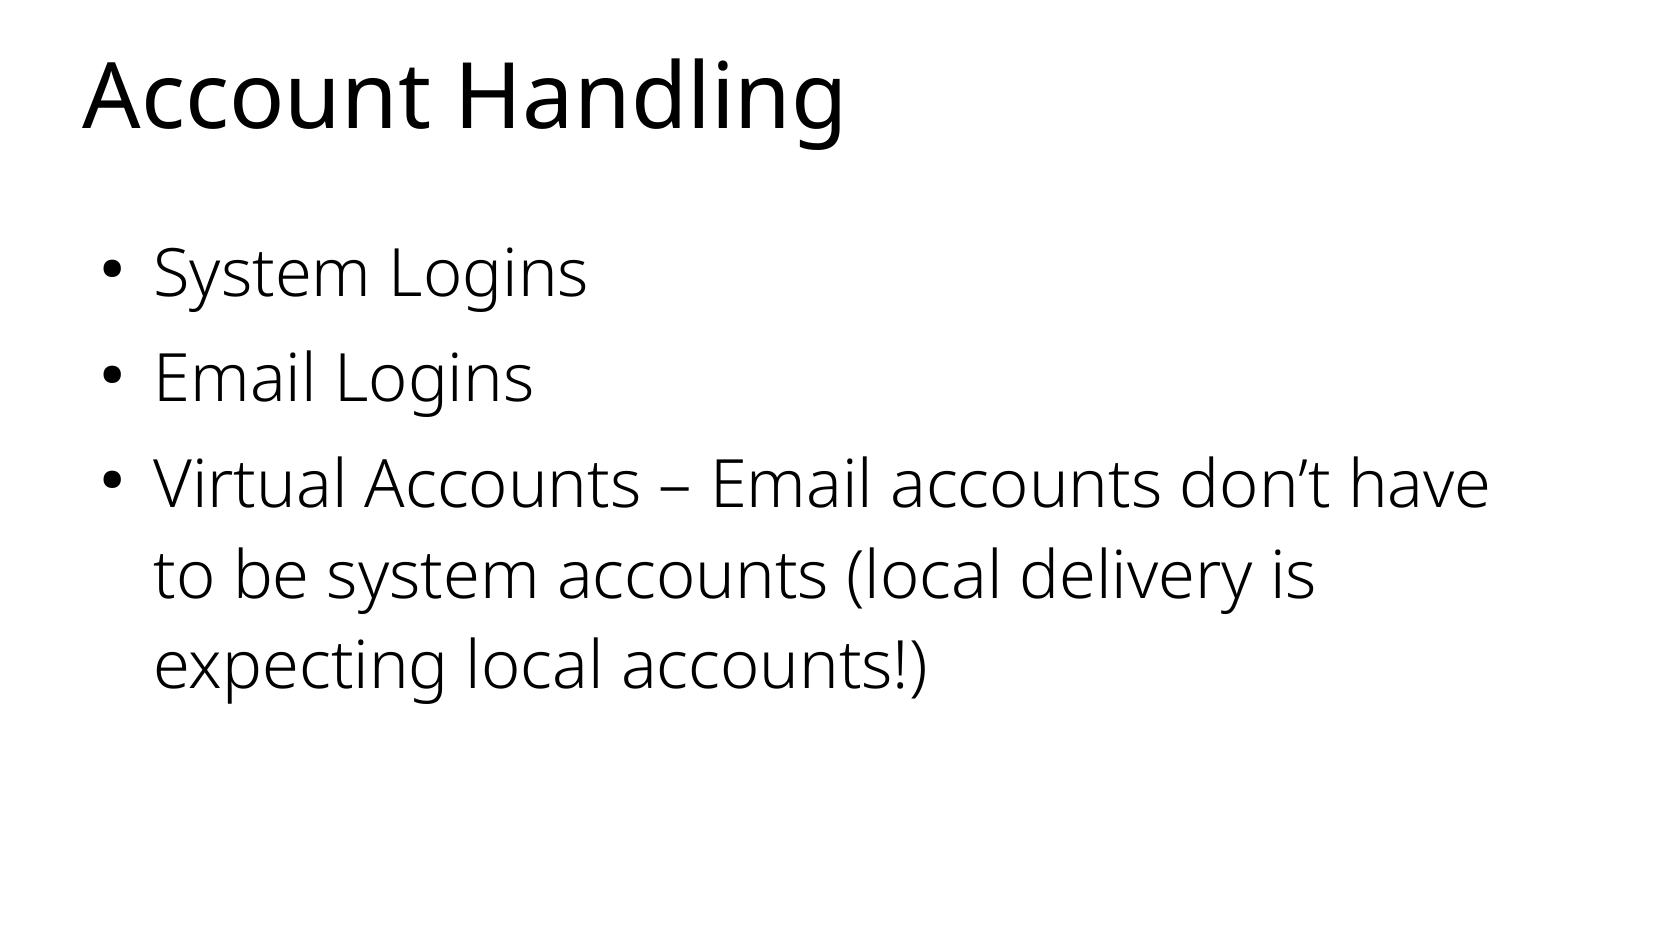

# Account Handling
System Logins
Email Logins
Virtual Accounts – Email accounts don’t have to be system accounts (local delivery is expecting local accounts!)